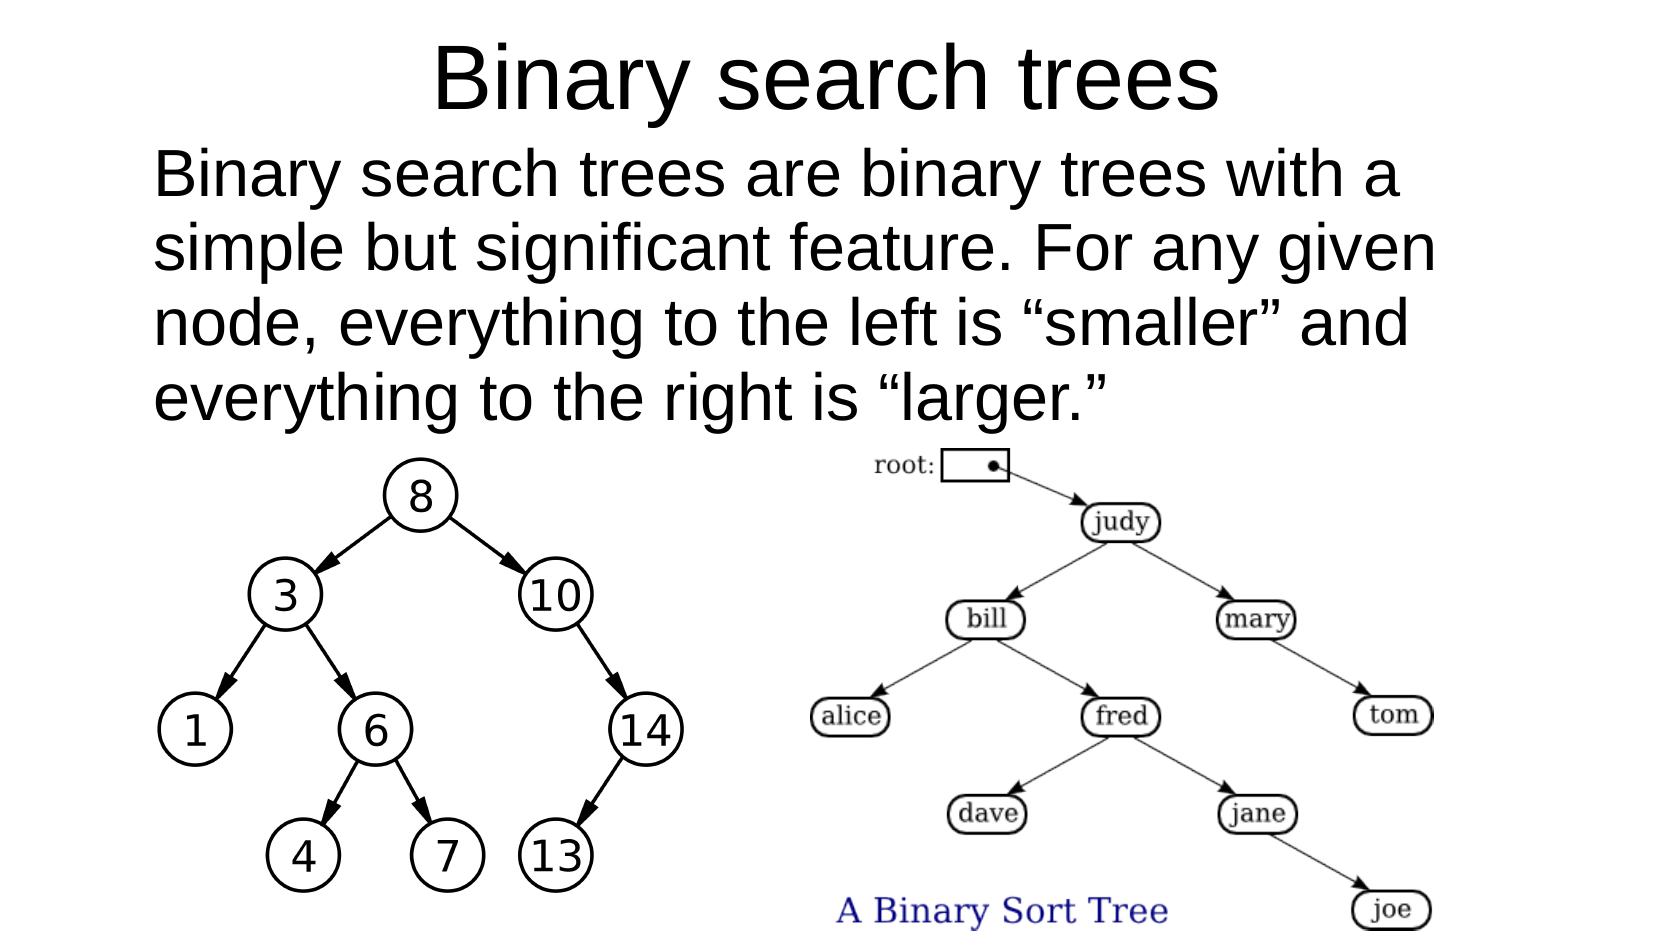

# Binary search trees
Binary search trees are binary trees with a simple but significant feature. For any given node, everything to the left is “smaller” and everything to the right is “larger.”